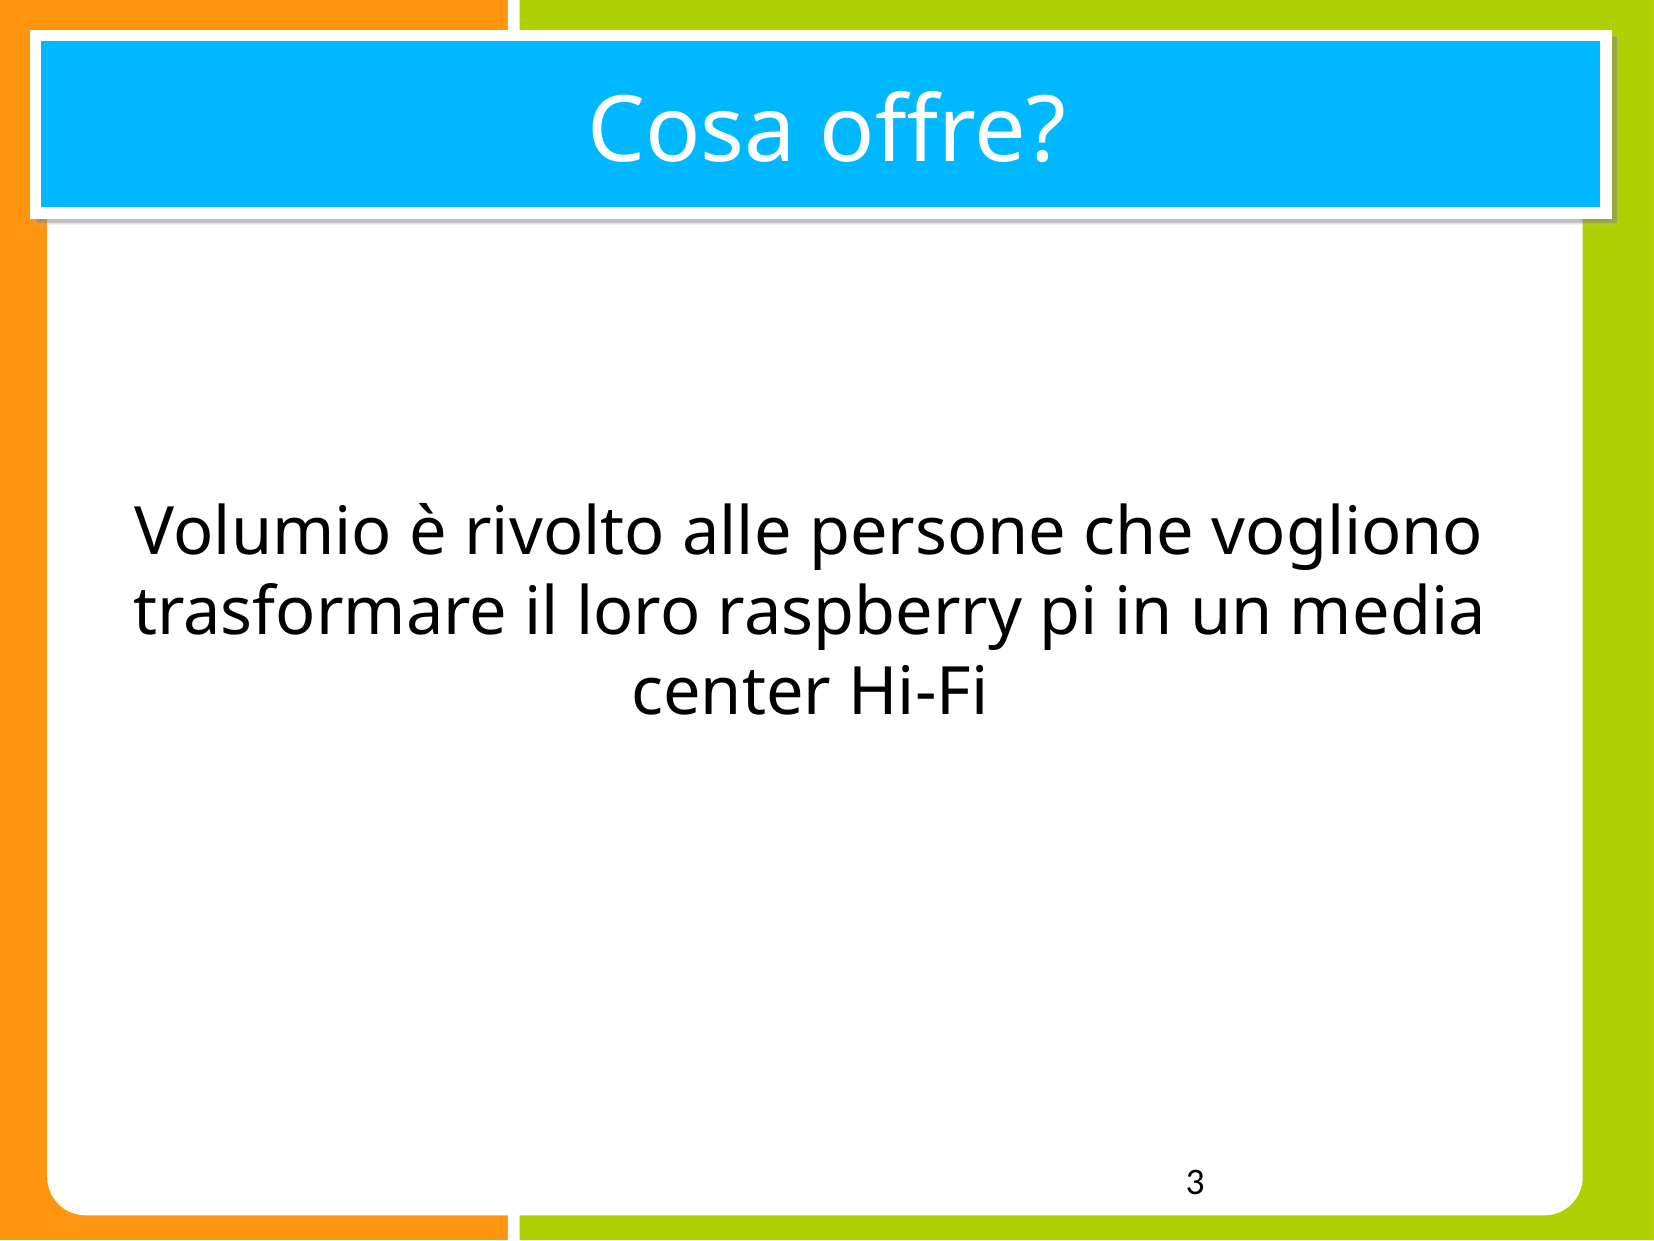

# Cosa offre?
Volumio è rivolto alle persone che vogliono trasformare il loro raspberry pi in un media center Hi-Fi